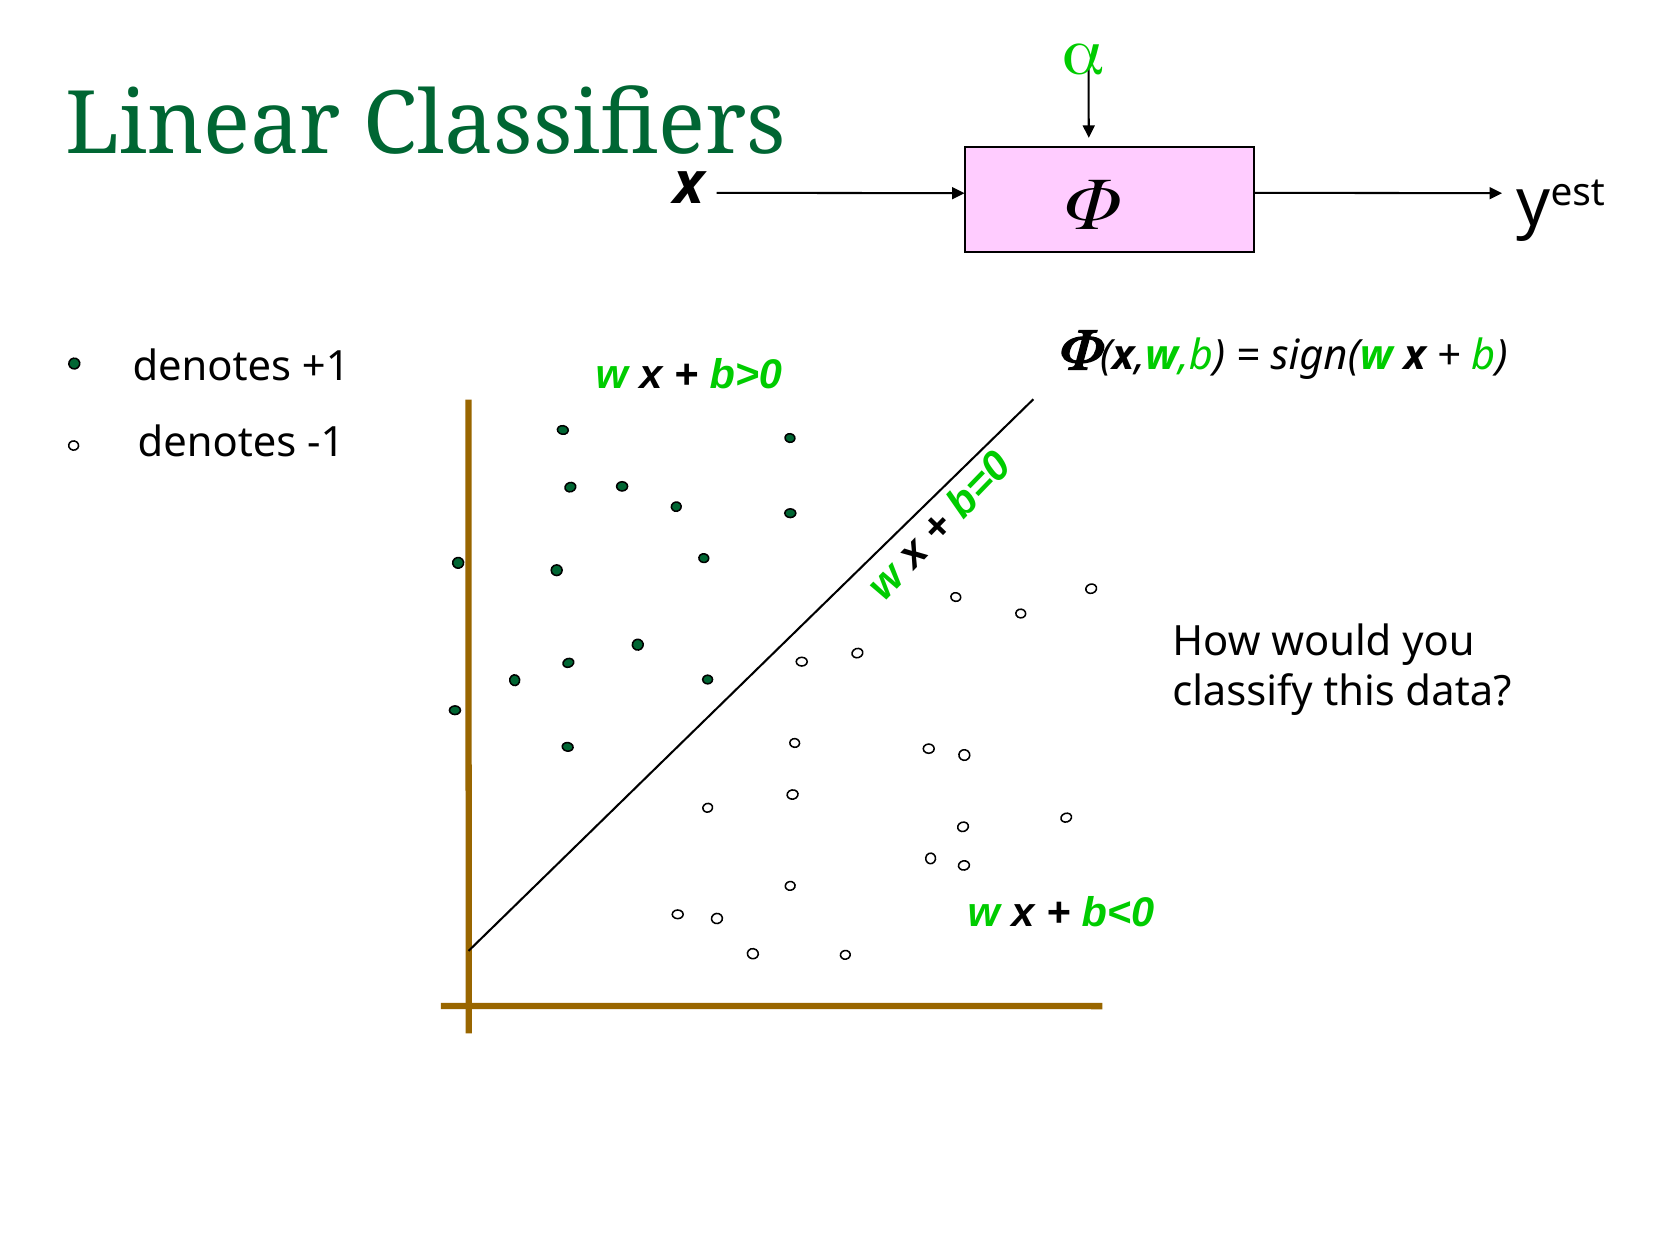


 Linear Classifiers
x
 F
yest
F(x,w,b) = sign(w x + b)
denotes +1
denotes -1
w x + b>0
w x + b=0
How would you classify this data?
w x + b<0